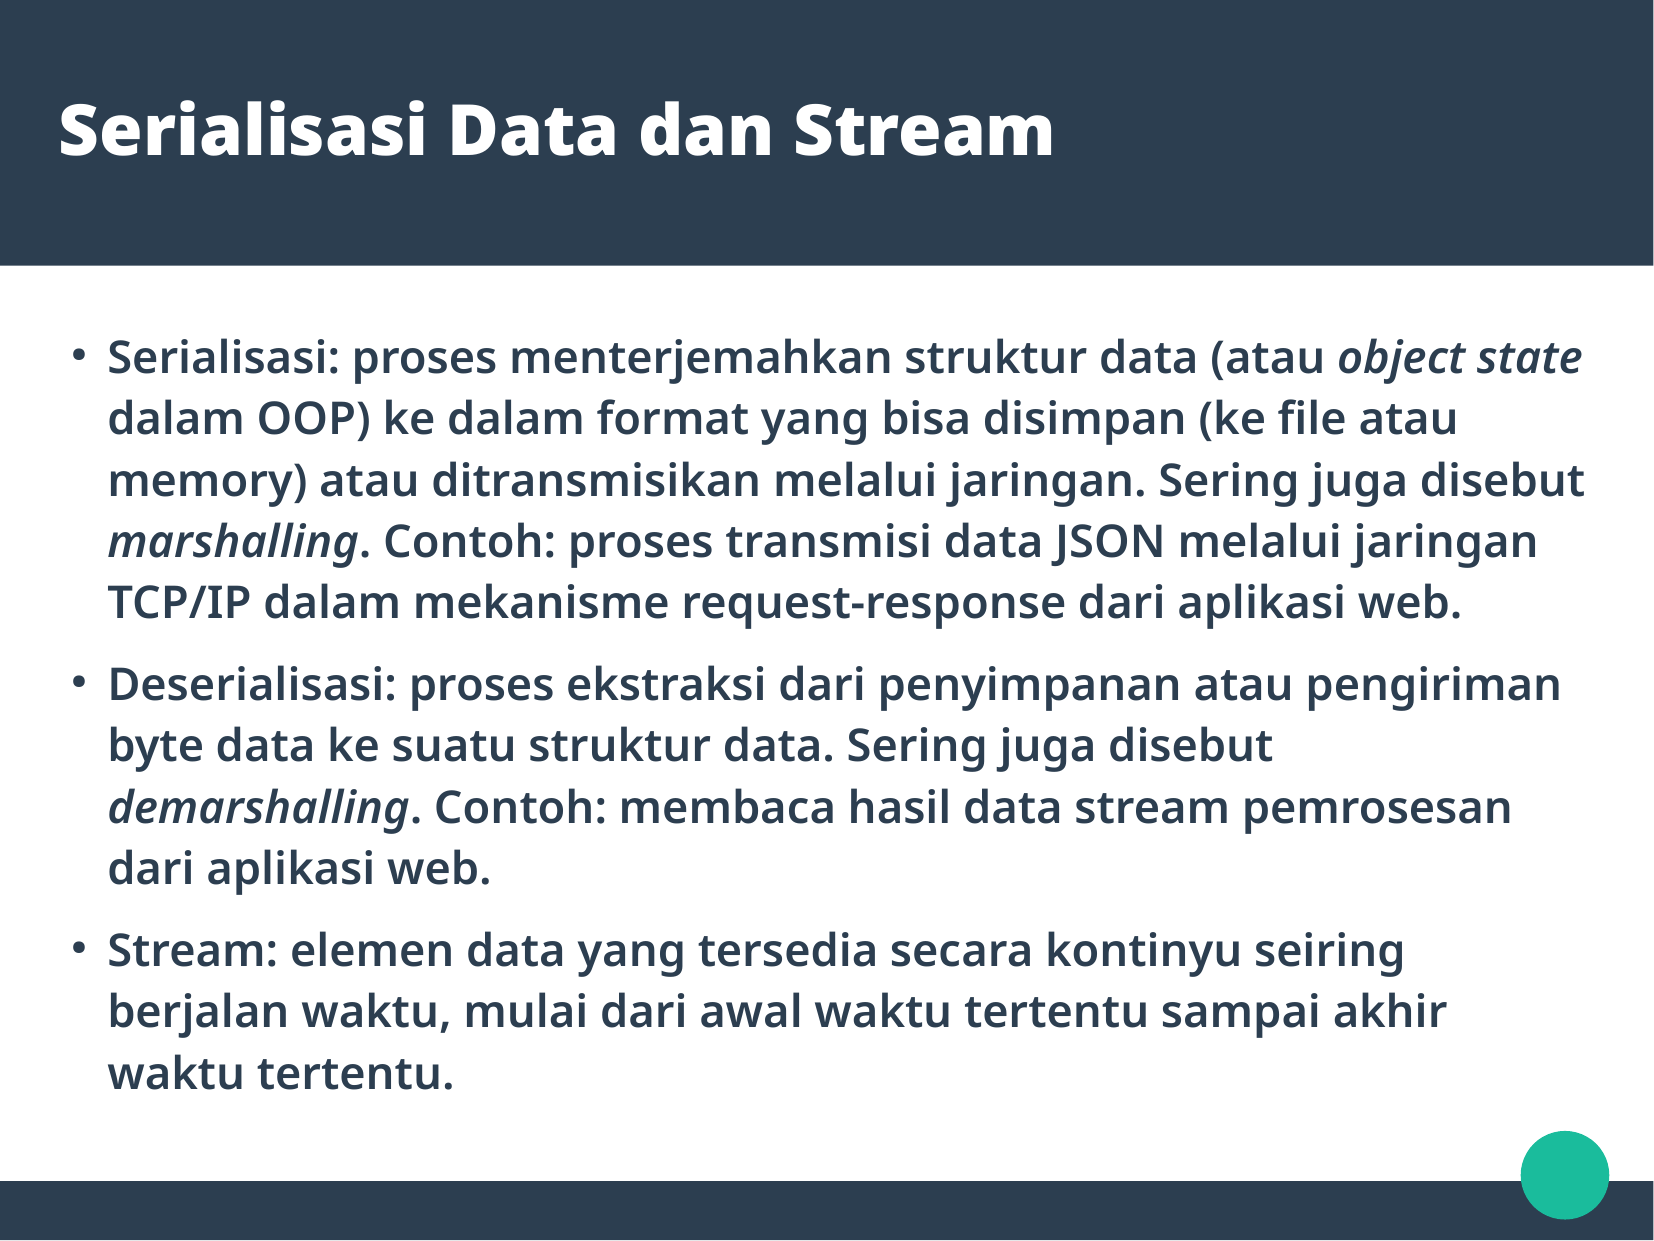

# Serialisasi Data dan Stream
Serialisasi: proses menterjemahkan struktur data (atau object state dalam OOP) ke dalam format yang bisa disimpan (ke file atau memory) atau ditransmisikan melalui jaringan. Sering juga disebut marshalling. Contoh: proses transmisi data JSON melalui jaringan TCP/IP dalam mekanisme request-response dari aplikasi web.
Deserialisasi: proses ekstraksi dari penyimpanan atau pengiriman byte data ke suatu struktur data. Sering juga disebut demarshalling. Contoh: membaca hasil data stream pemrosesan dari aplikasi web.
Stream: elemen data yang tersedia secara kontinyu seiring berjalan waktu, mulai dari awal waktu tertentu sampai akhir waktu tertentu.